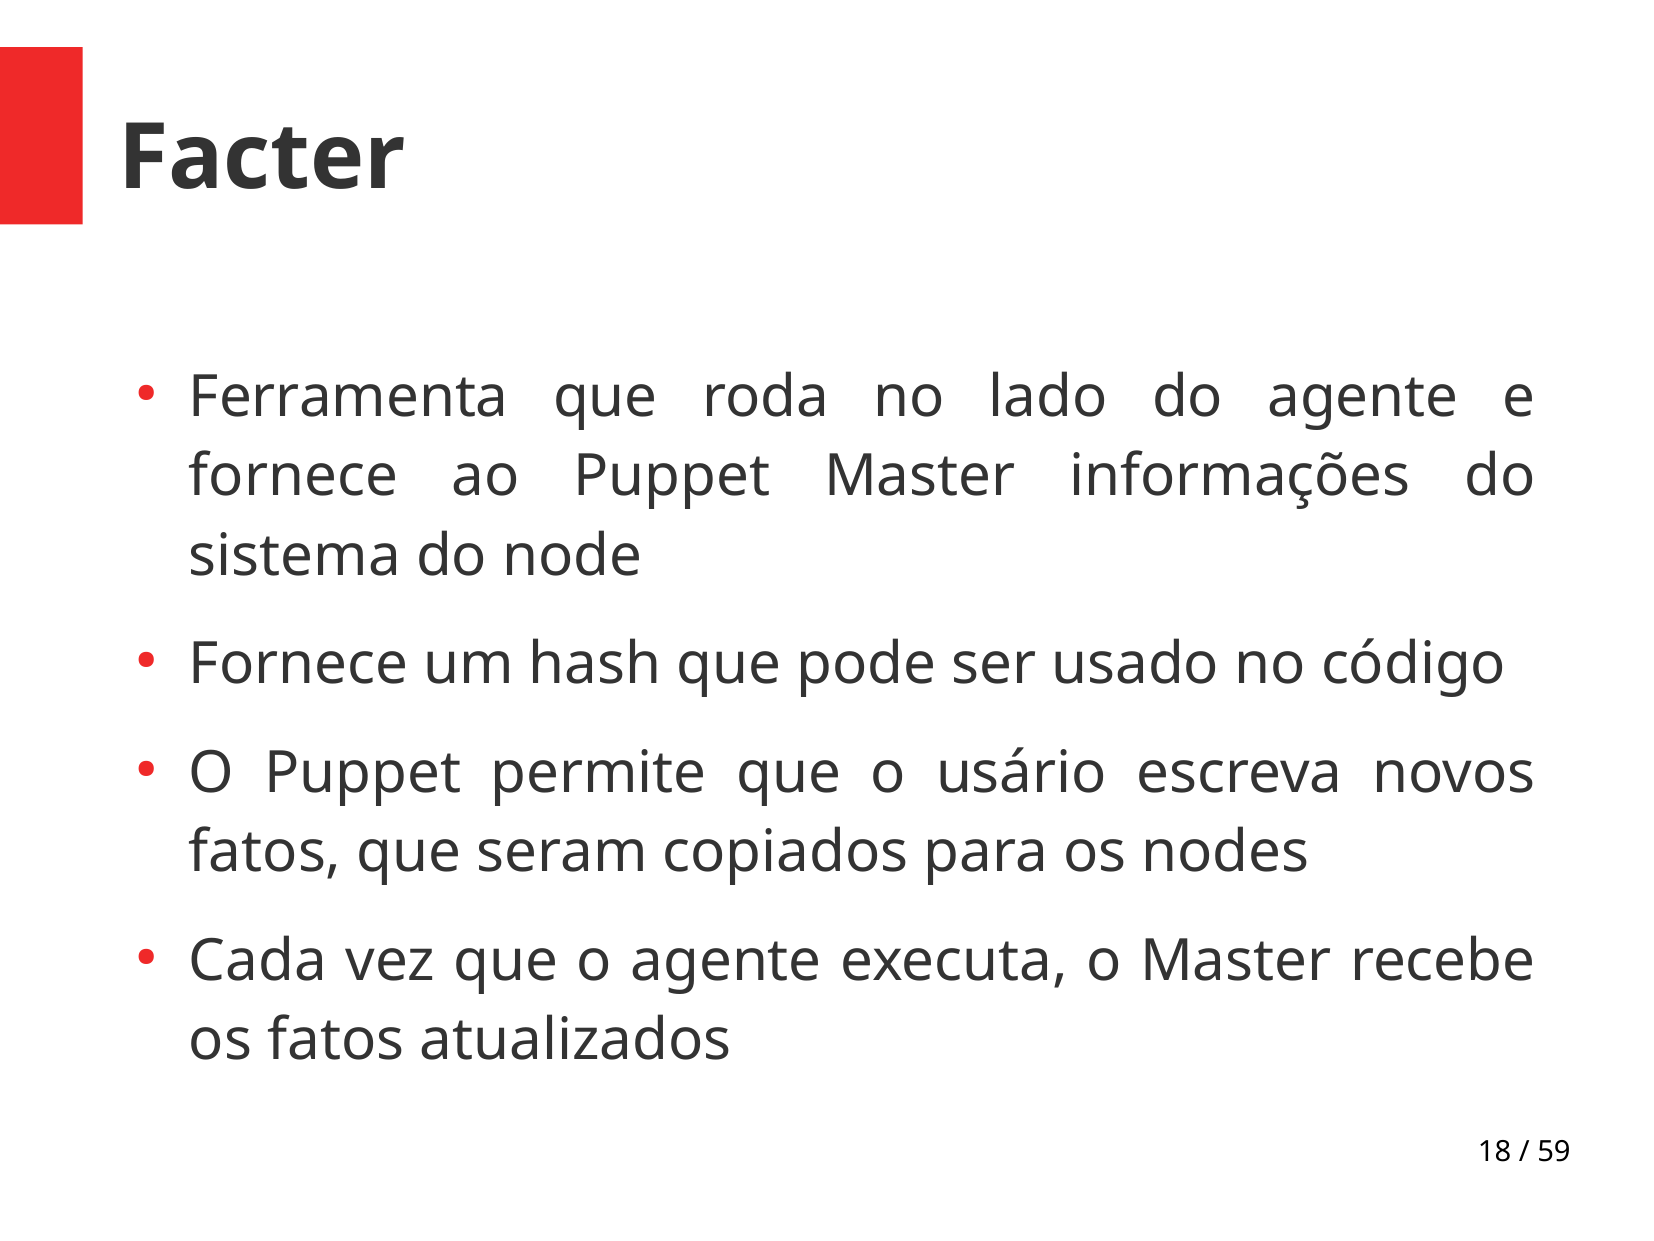

# Facter
Ferramenta que roda no lado do agente e fornece ao Puppet Master informações do sistema do node
Fornece um hash que pode ser usado no código
O Puppet permite que o usário escreva novos fatos, que seram copiados para os nodes
Cada vez que o agente executa, o Master recebe os fatos atualizados
18